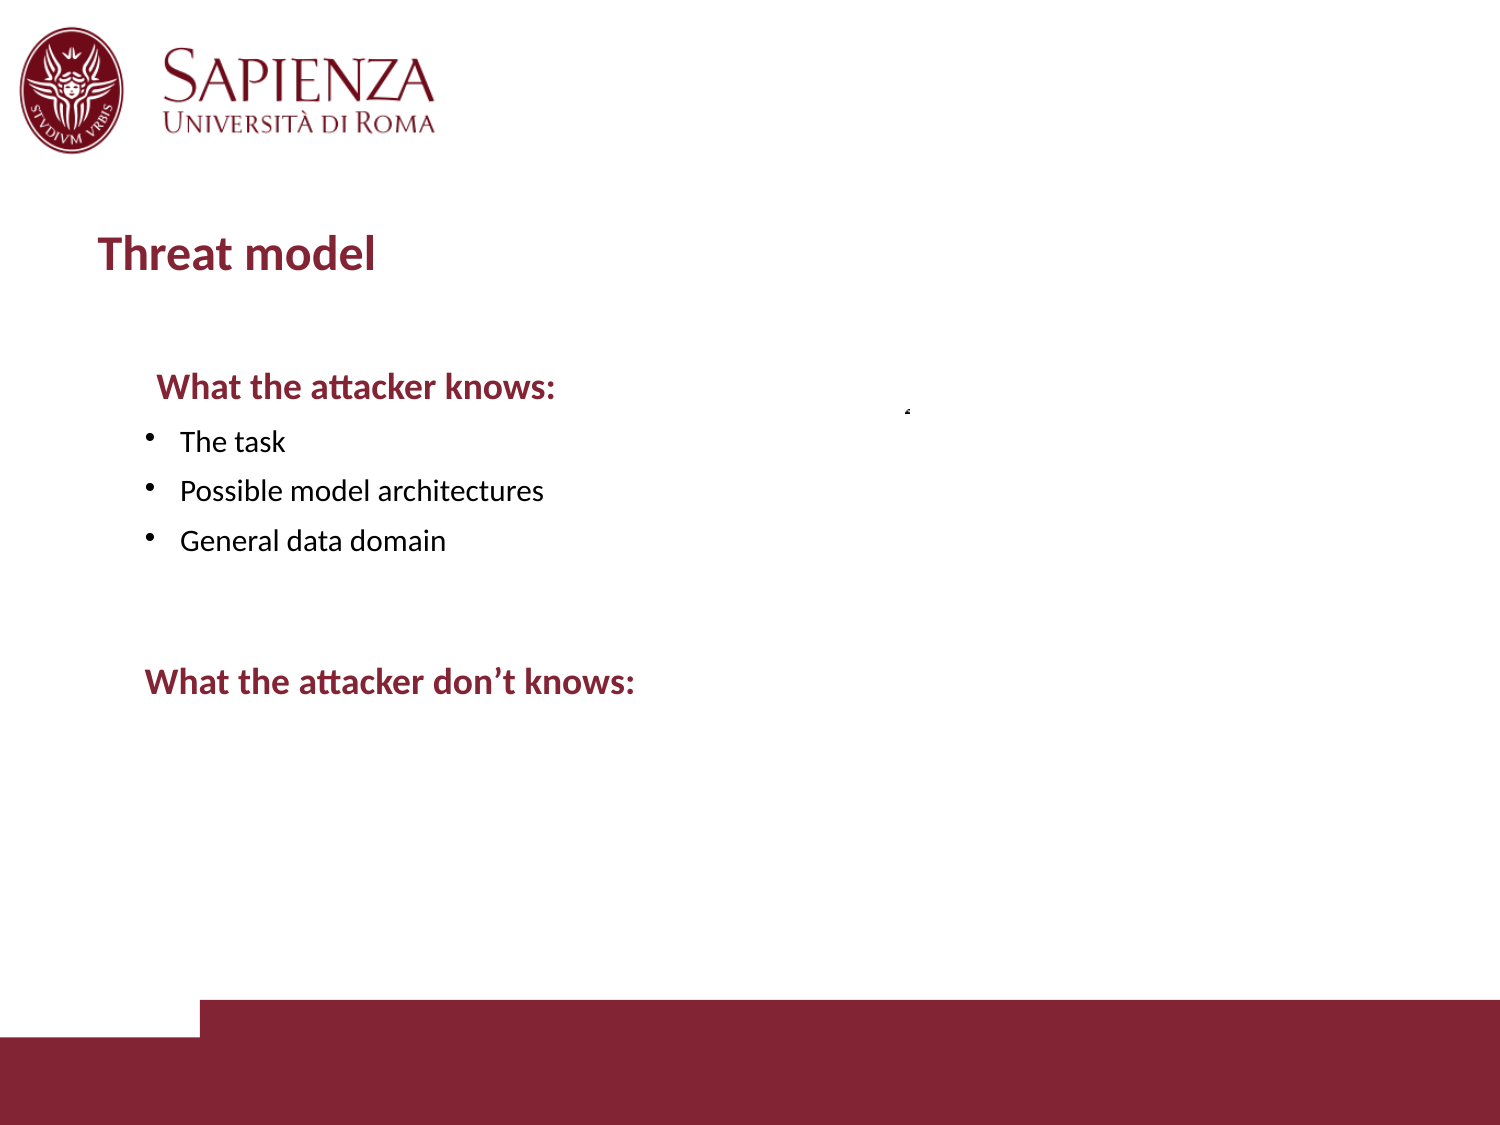

Threat model
What the attacker knows:
The task
Possible model architectures
General data domain
What the attacker don’t knows: